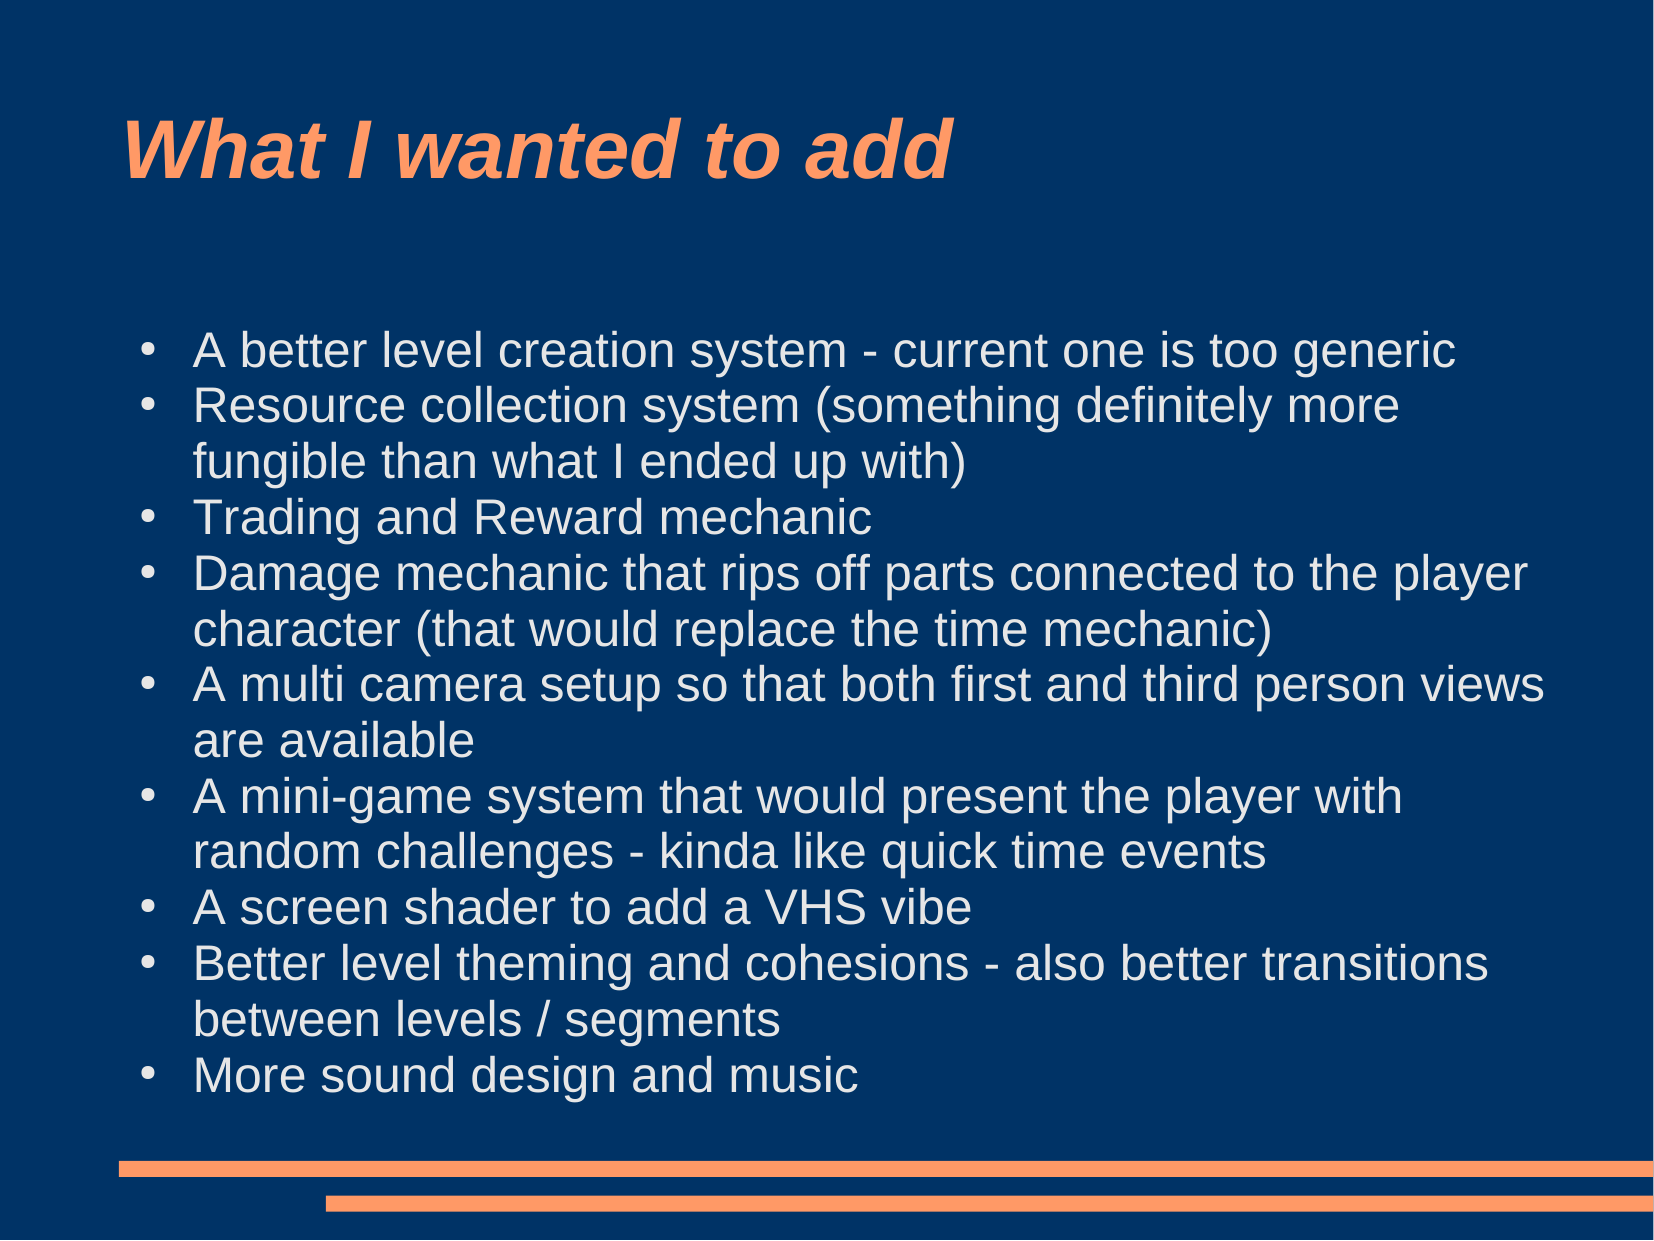

# What I wanted to add
A better level creation system - current one is too generic
Resource collection system (something definitely more fungible than what I ended up with)
Trading and Reward mechanic
Damage mechanic that rips off parts connected to the player character (that would replace the time mechanic)
A multi camera setup so that both first and third person views are available
A mini-game system that would present the player with random challenges - kinda like quick time events
A screen shader to add a VHS vibe
Better level theming and cohesions - also better transitions between levels / segments
More sound design and music